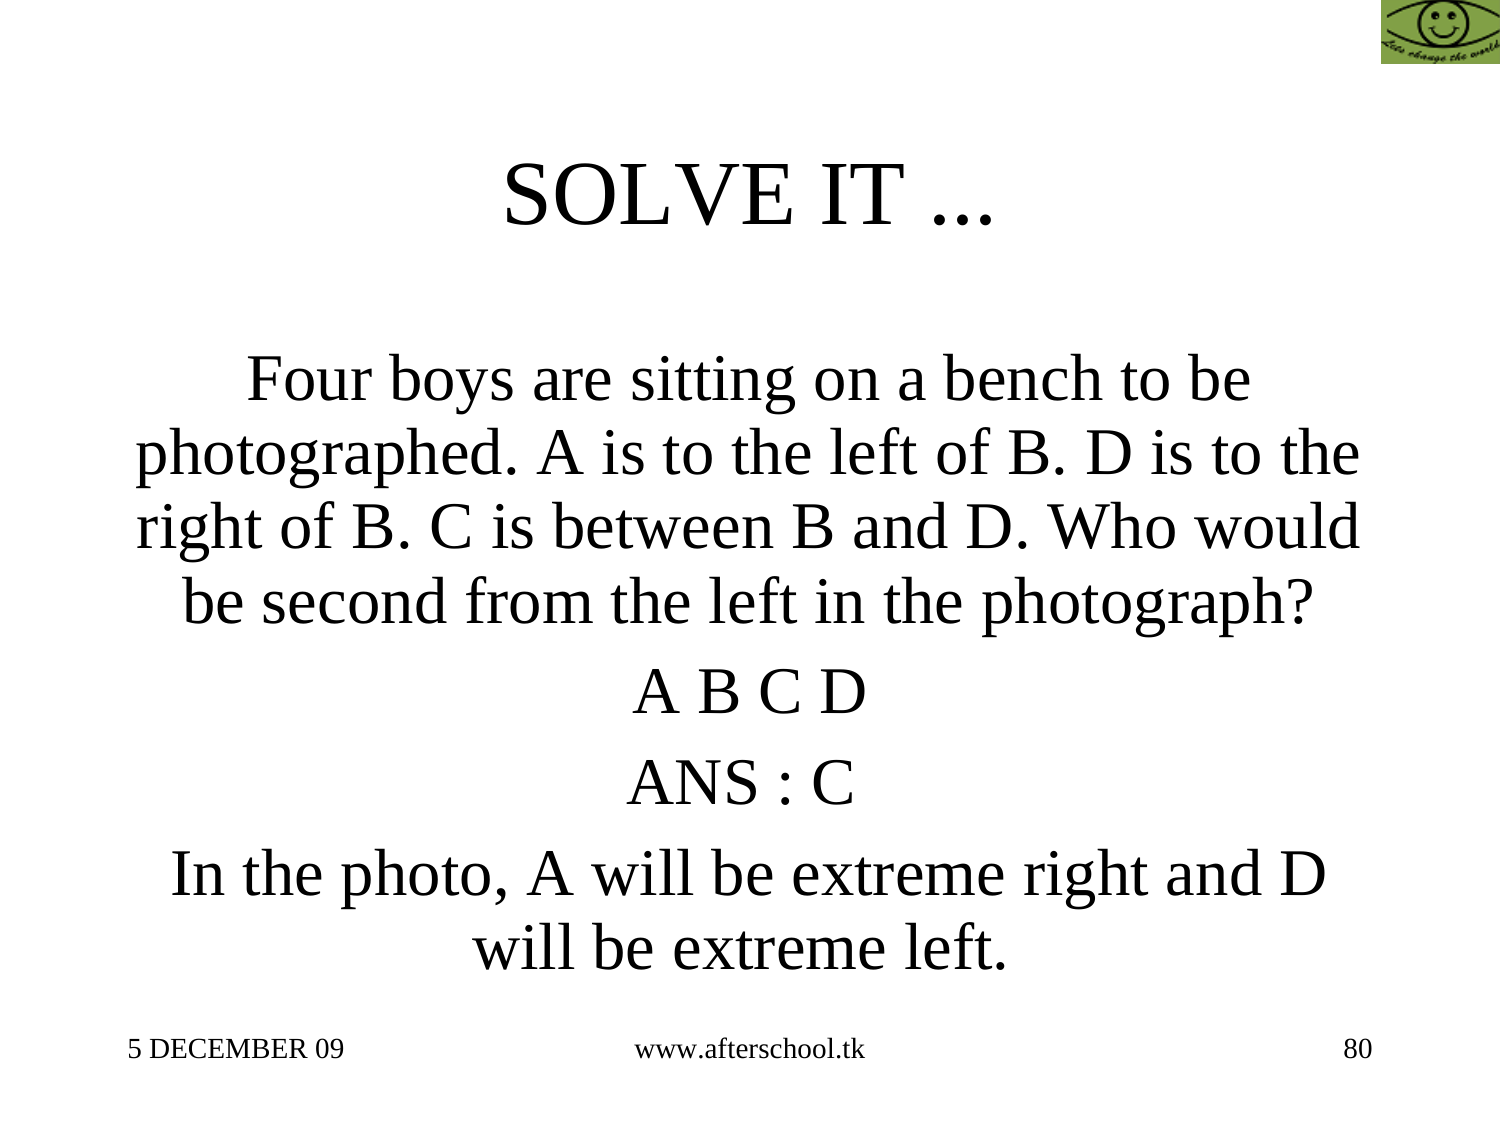

# SOLVE IT ...
Four boys are sitting on a bench to be photographed. A is to the left of B. D is to the right of B. C is between B and D. Who would be second from the left in the photograph?
A B C D
ANS : C
In the photo, A will be extreme right and D will be extreme left.
MFI Seminar Jain PG College
AFTERSCHOOOL centre for social entrepreneurship
80